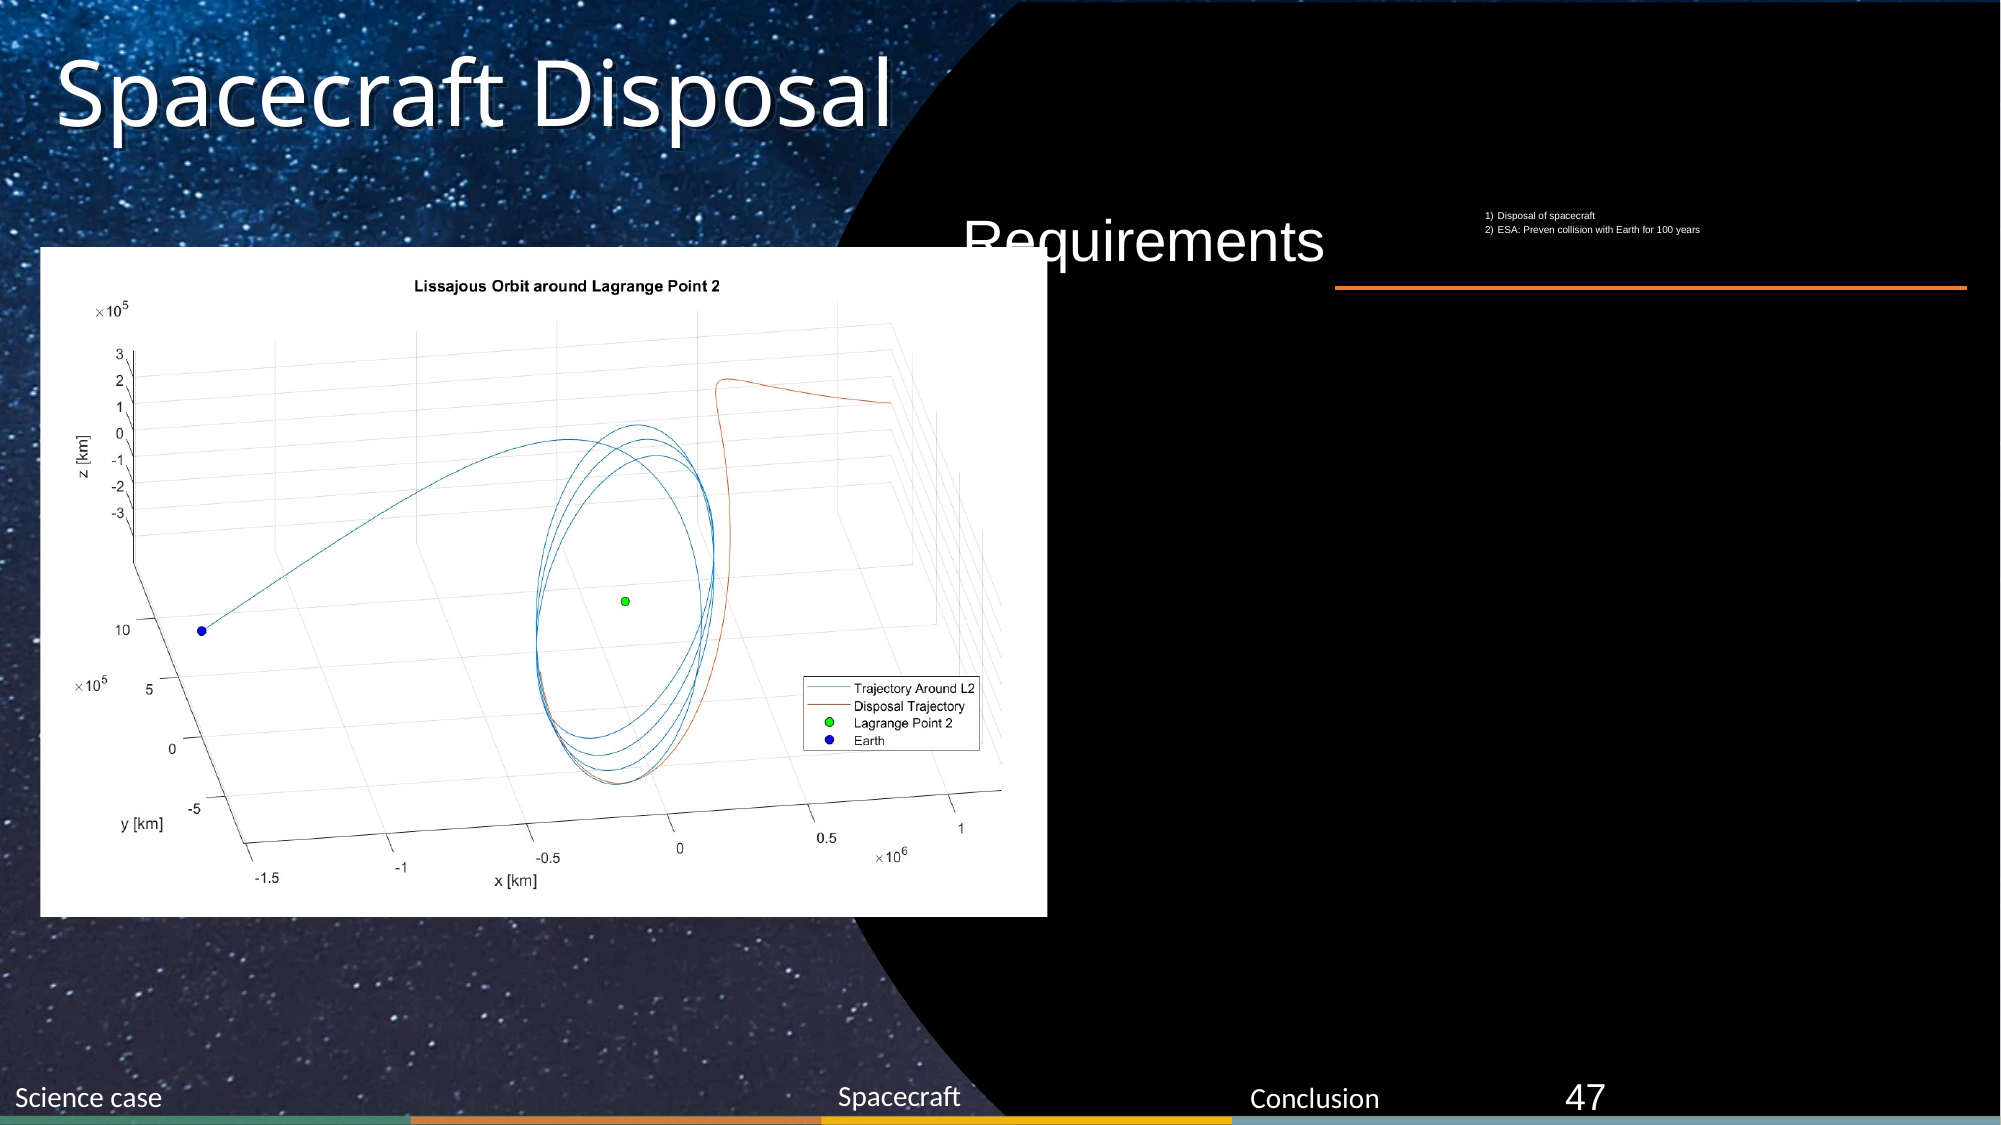

# Spacecraft Disposal
Requirements
Disposal of spacecraft
ESA: Preven collision with Earth for 100 years
45